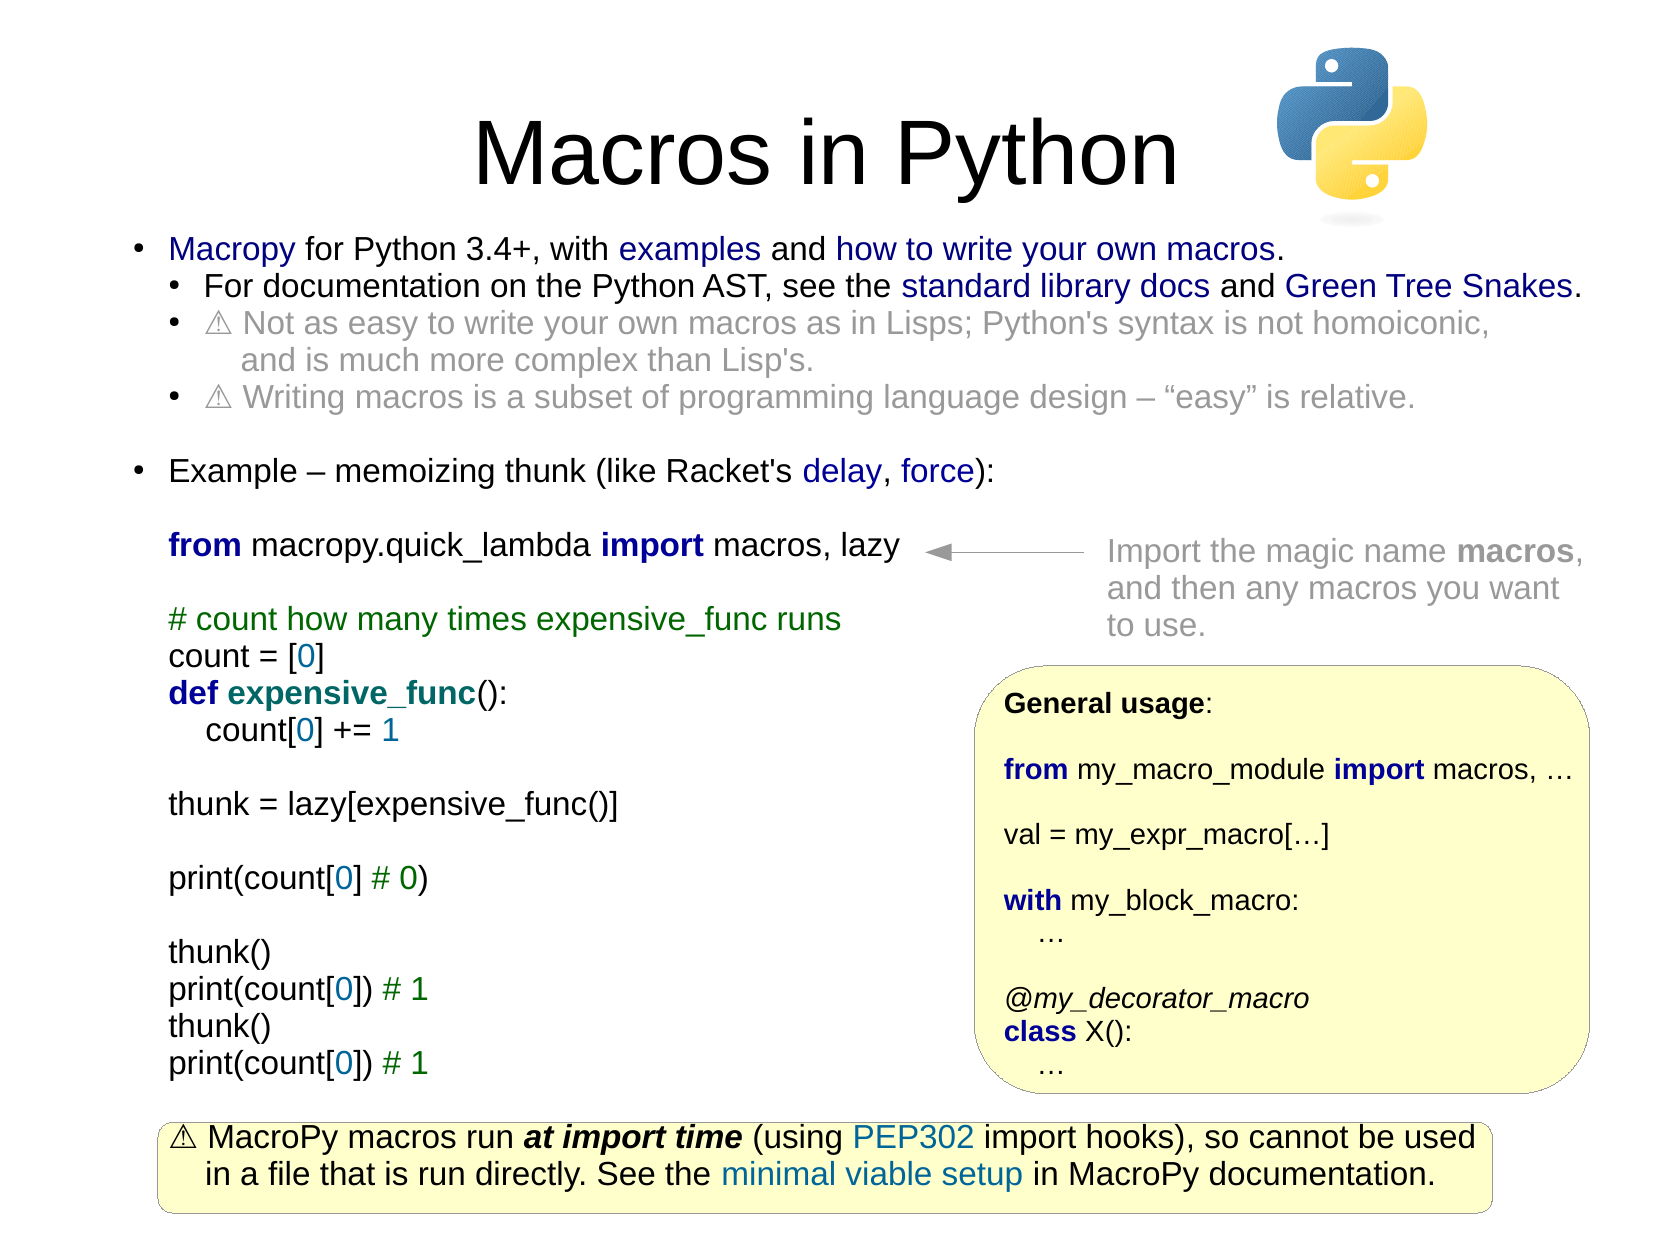

# Macros in Python
Macropy for Python 3.4+, with examples and how to write your own macros.
For documentation on the Python AST, see the standard library docs and Green Tree Snakes.
⚠ Not as easy to write your own macros as in Lisps; Python's syntax is not homoiconic,
 and is much more complex than Lisp's.
⚠ Writing macros is a subset of programming language design – “easy” is relative.
Example – memoizing thunk (like Racket's delay, force):
from macropy.quick_lambda import macros, lazy
# count how many times expensive_func runs
count = [0]
def expensive_func():
 count[0] += 1
thunk = lazy[expensive_func()]
print(count[0] # 0)
thunk()
print(count[0]) # 1
thunk()
print(count[0]) # 1
⚠ MacroPy macros run at import time (using PEP302 import hooks), so cannot be used
 in a file that is run directly. See the minimal viable setup in MacroPy documentation.
Import the magic name macros,
and then any macros you want
to use.
General usage:
from my_macro_module import macros, …
val = my_expr_macro[…]
with my_block_macro:
 …
@my_decorator_macro
class X():
 …